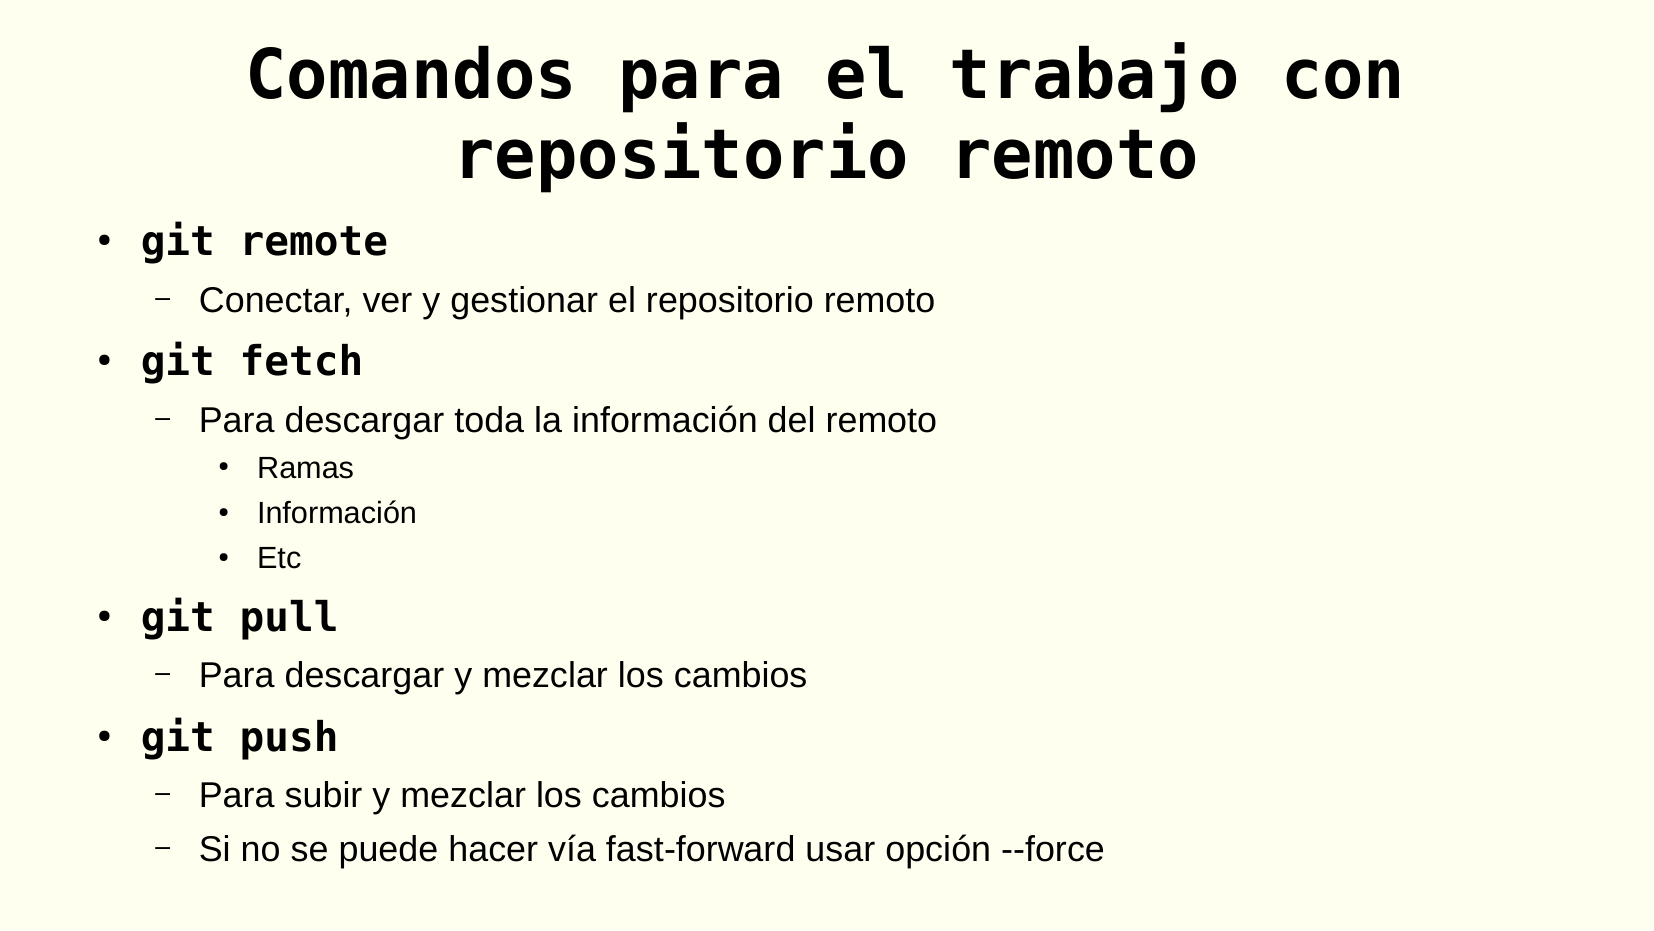

# Comandos para el trabajo con repositorio remoto
git remote
Conectar, ver y gestionar el repositorio remoto
git fetch
Para descargar toda la información del remoto
Ramas
Información
Etc
git pull
Para descargar y mezclar los cambios
git push
Para subir y mezclar los cambios
Si no se puede hacer vía fast-forward usar opción --force